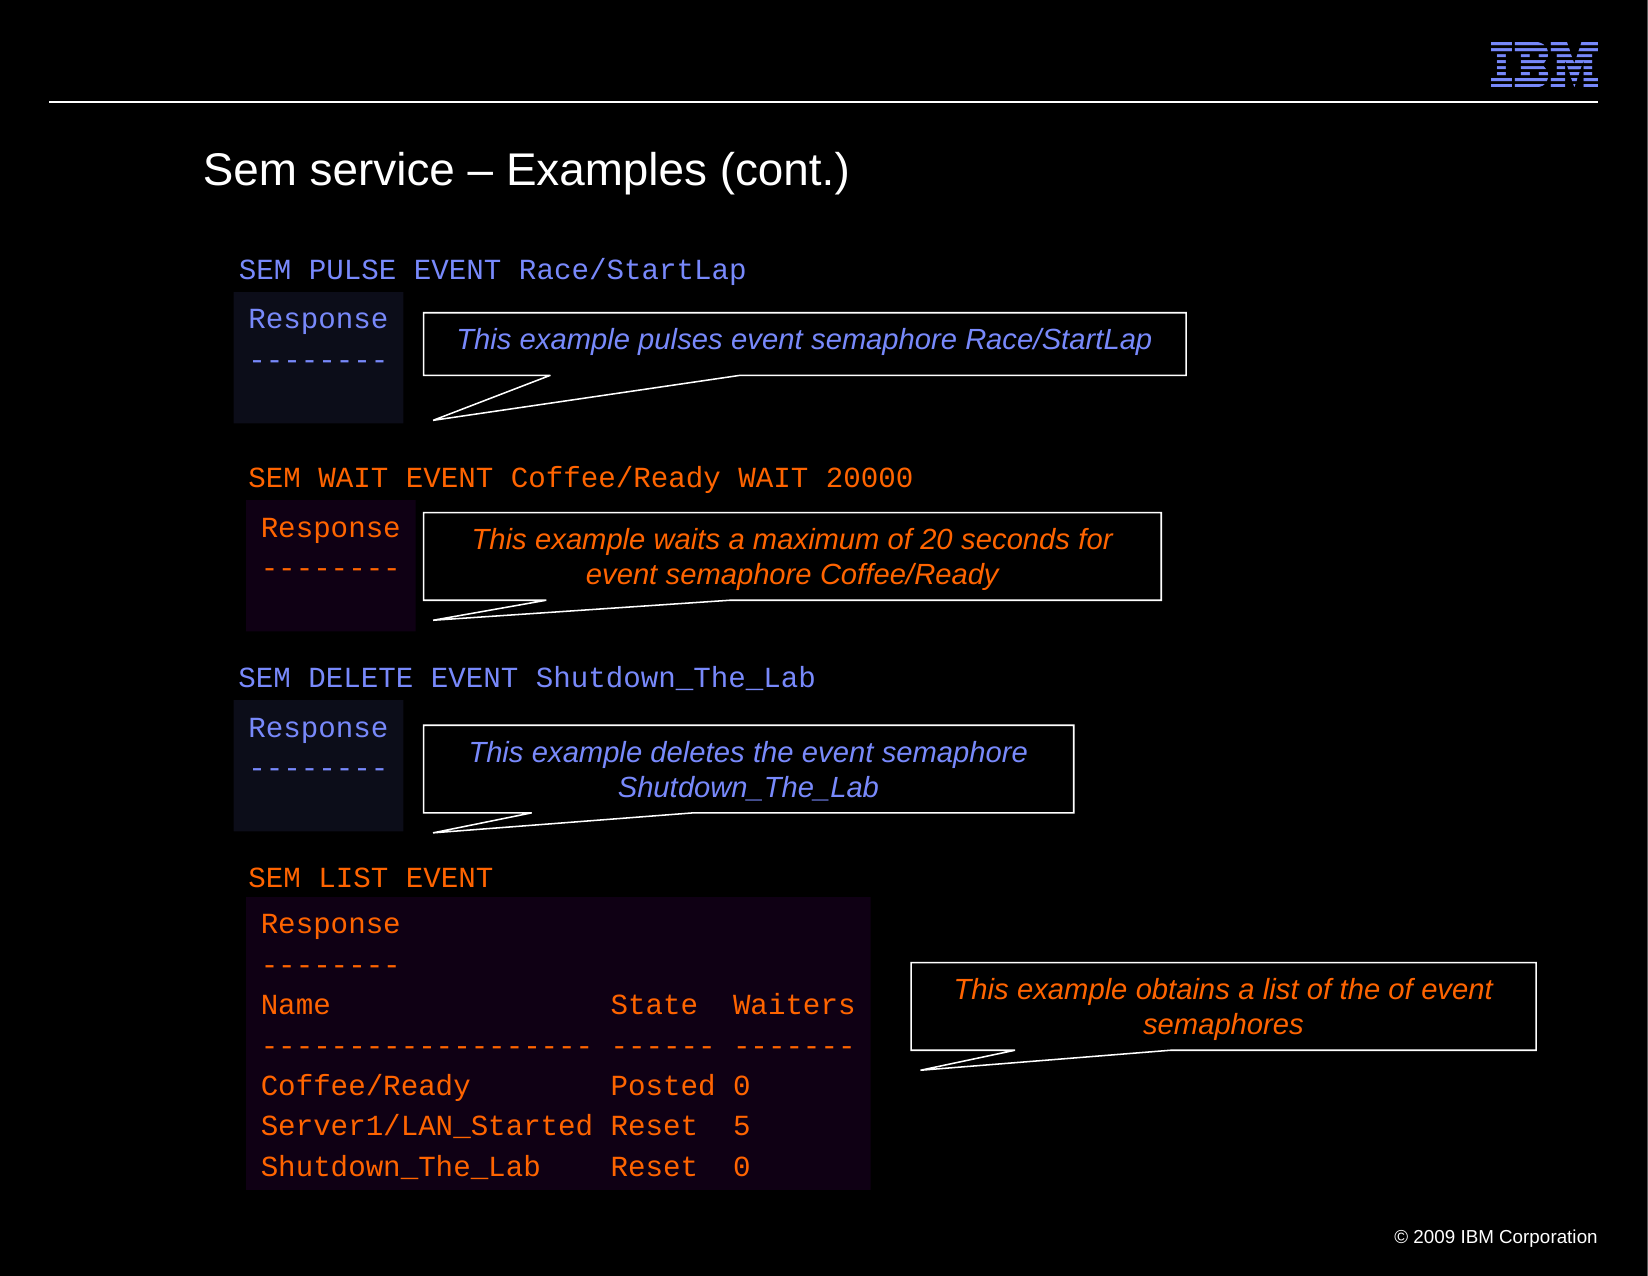

# Sem service – Examples (cont.)
SEM PULSE EVENT Race/StartLap
Response
--------
This example pulses event semaphore Race/StartLap
SEM WAIT EVENT Coffee/Ready WAIT 20000
Response
--------
This example waits a maximum of 20 seconds for event semaphore Coffee/Ready
SEM DELETE EVENT Shutdown_The_Lab
Response
--------
This example deletes the event semaphore Shutdown_The_Lab
SEM LIST EVENT
Response
--------
Name State Waiters
------------------- ------ -------
Coffee/Ready Posted 0
Server1/LAN_Started Reset 5
Shutdown_The_Lab Reset 0
This example obtains a list of the of event semaphores